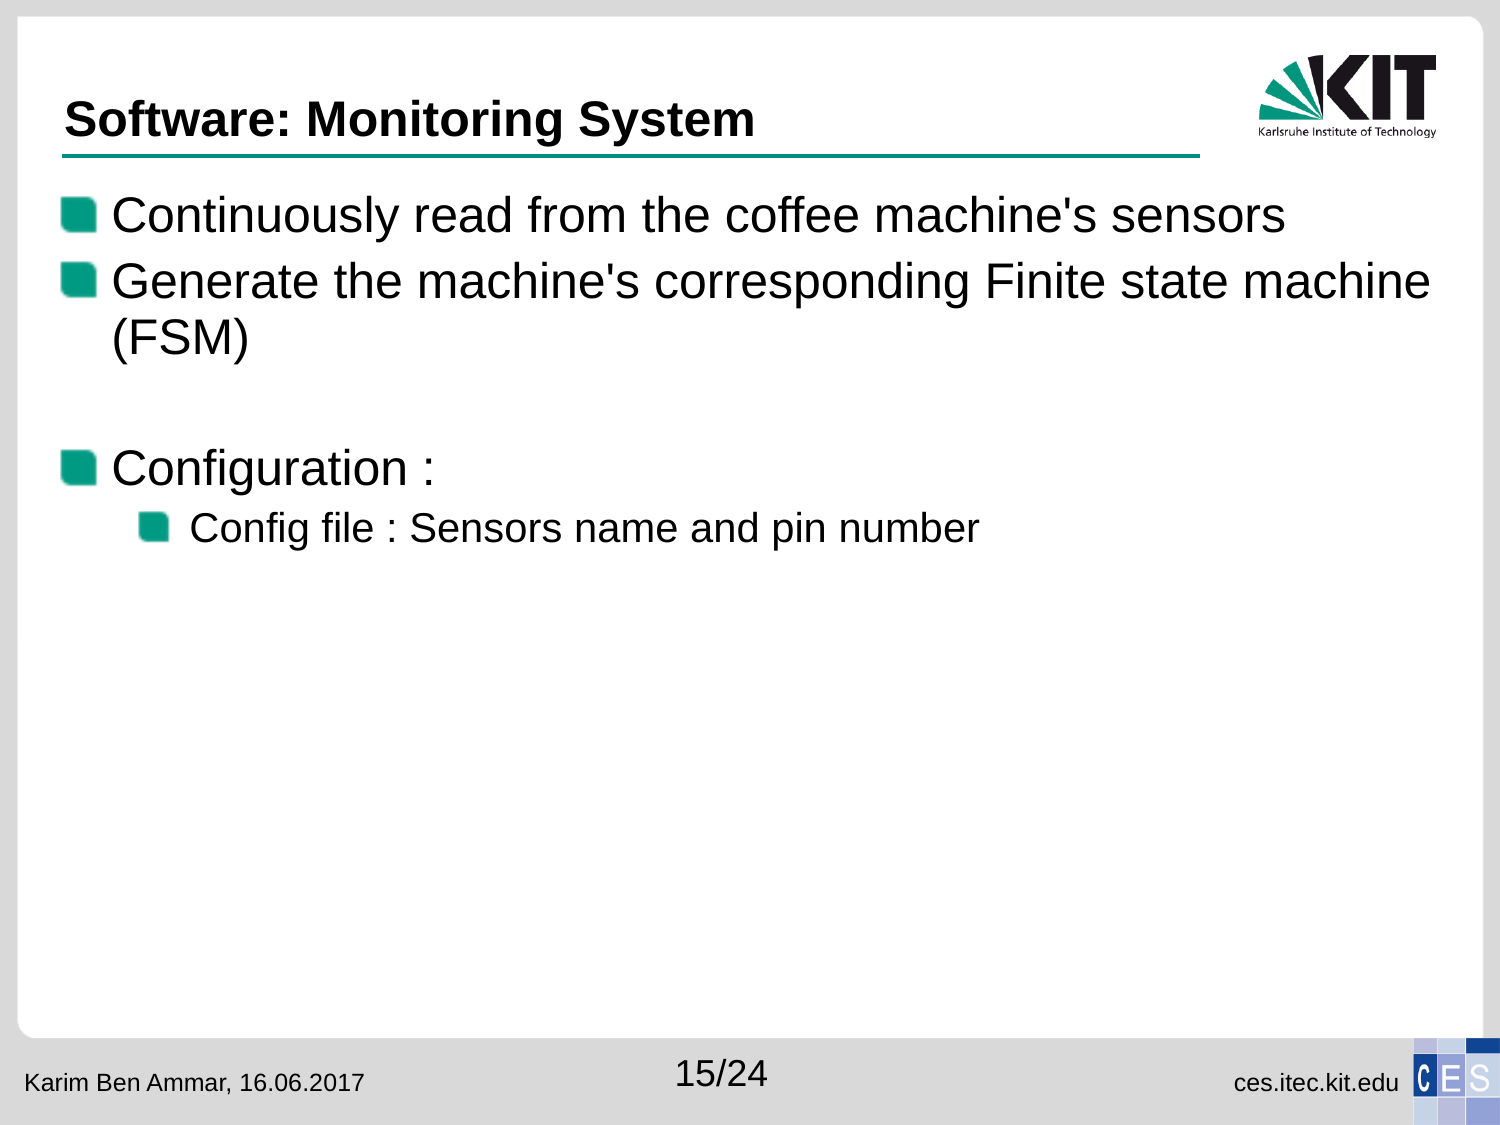

# Software: Monitoring System
Continuously read from the coffee machine's sensors
Generate the machine's corresponding Finite state machine (FSM)
Configuration :
Config file : Sensors name and pin number
15/24